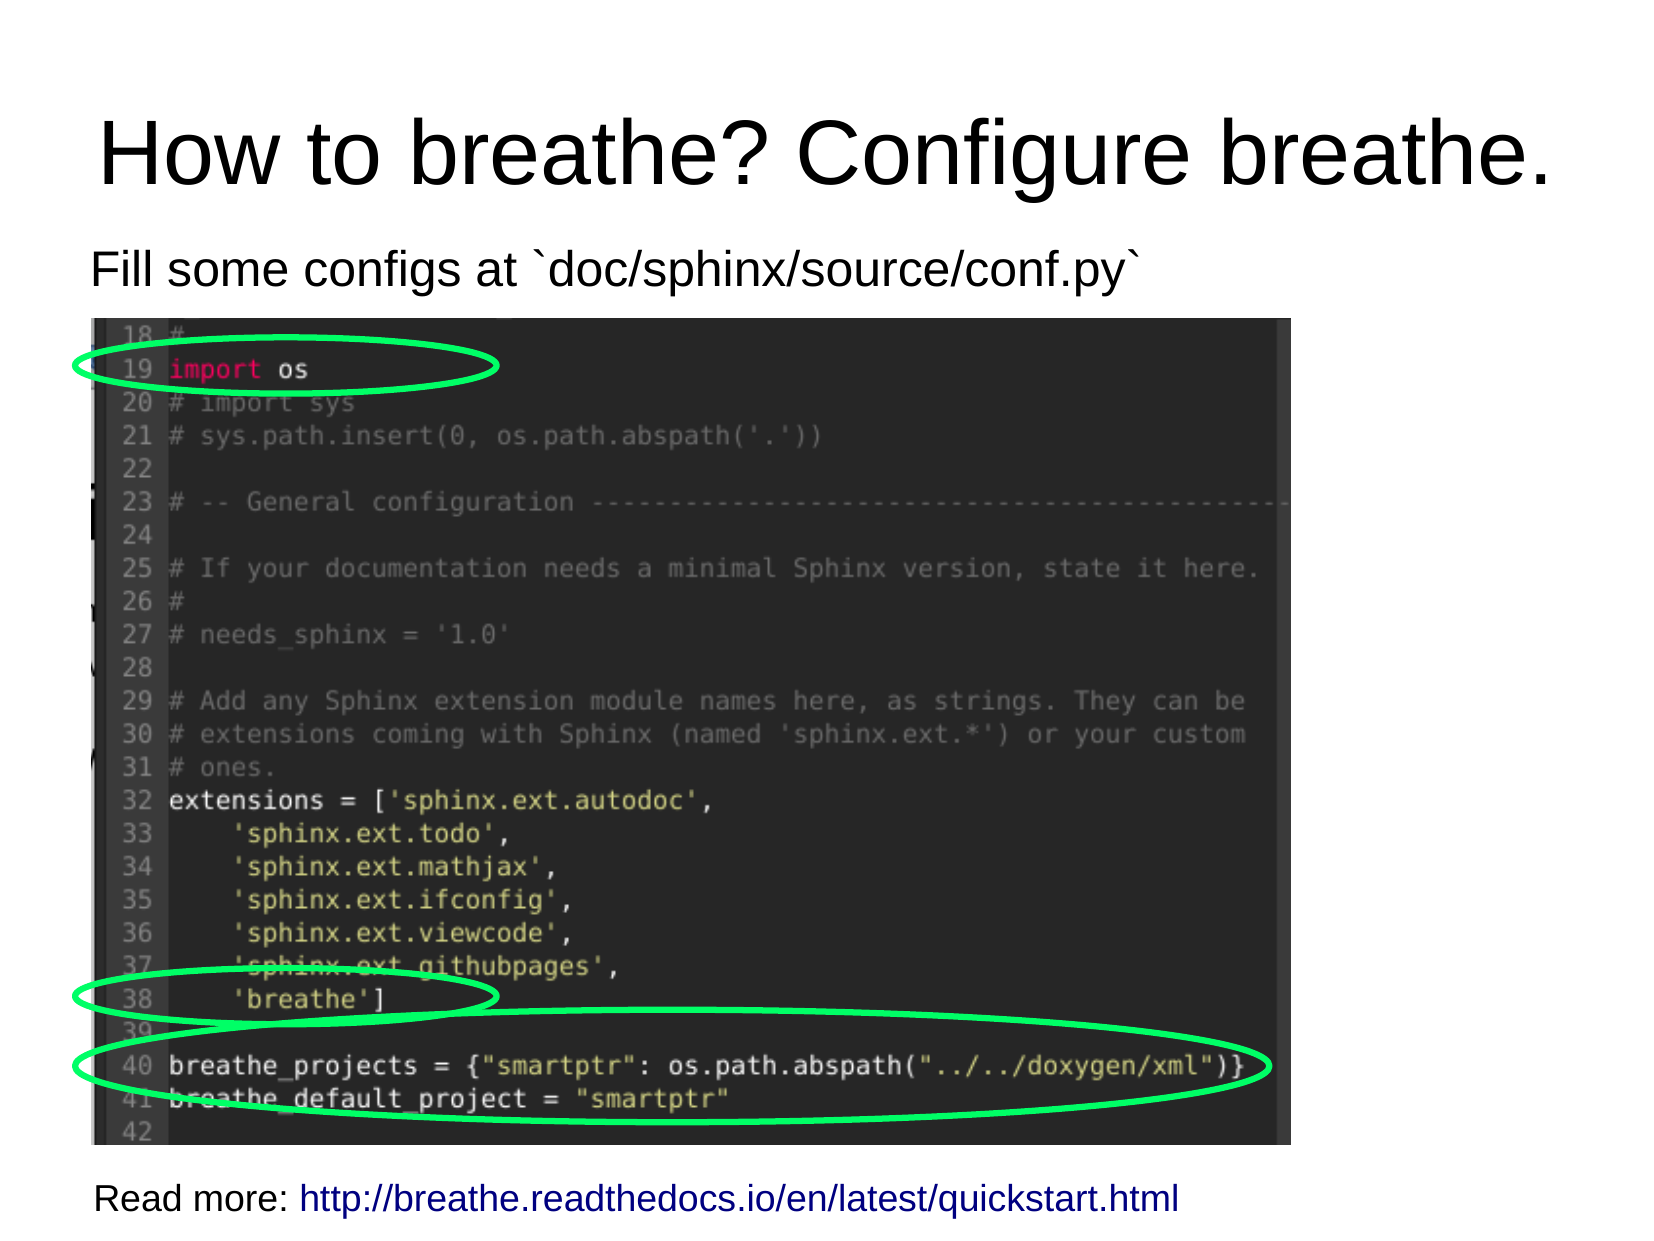

# How to breathe? Configure breathe.
Fill some configs at `doc/sphinx/source/conf.py`
Read more: http://breathe.readthedocs.io/en/latest/quickstart.html